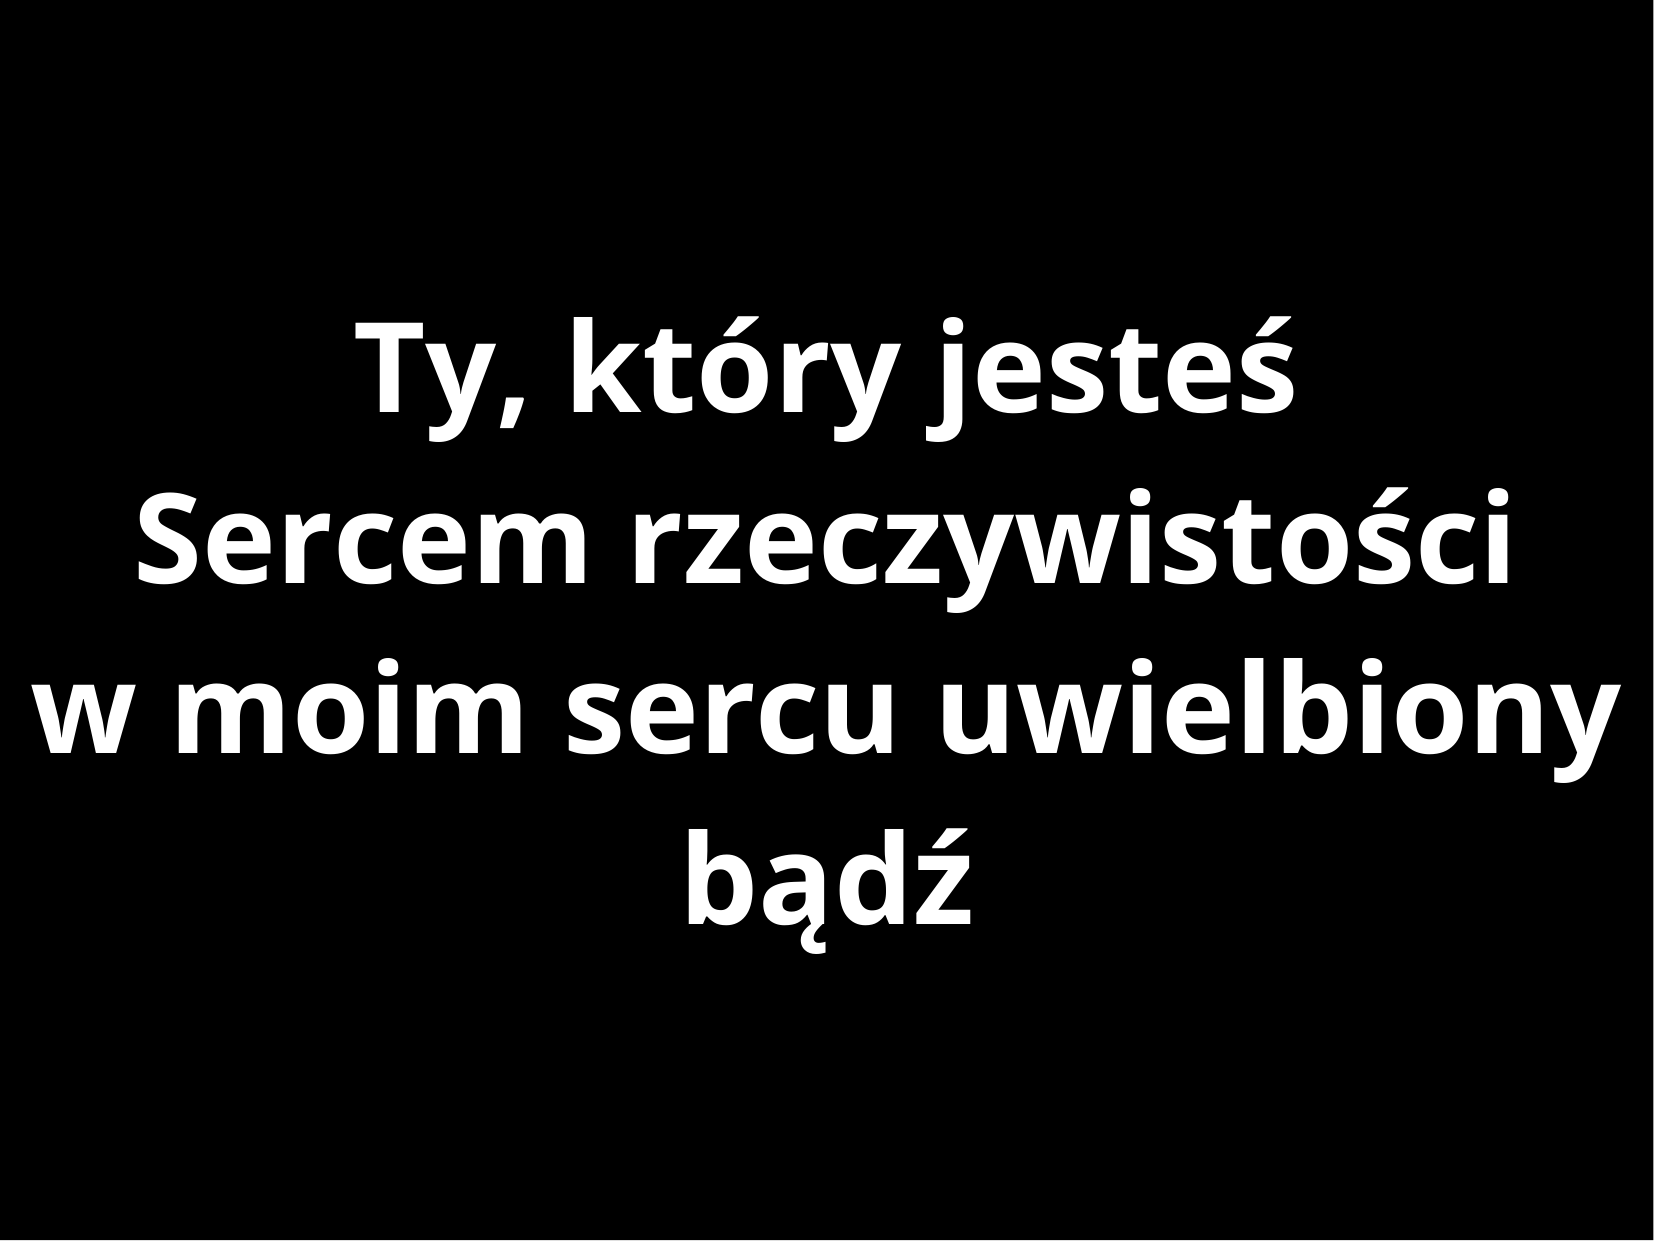

# Ty, który jesteś Sercem rzeczywistości w moim sercu uwielbiony bądź